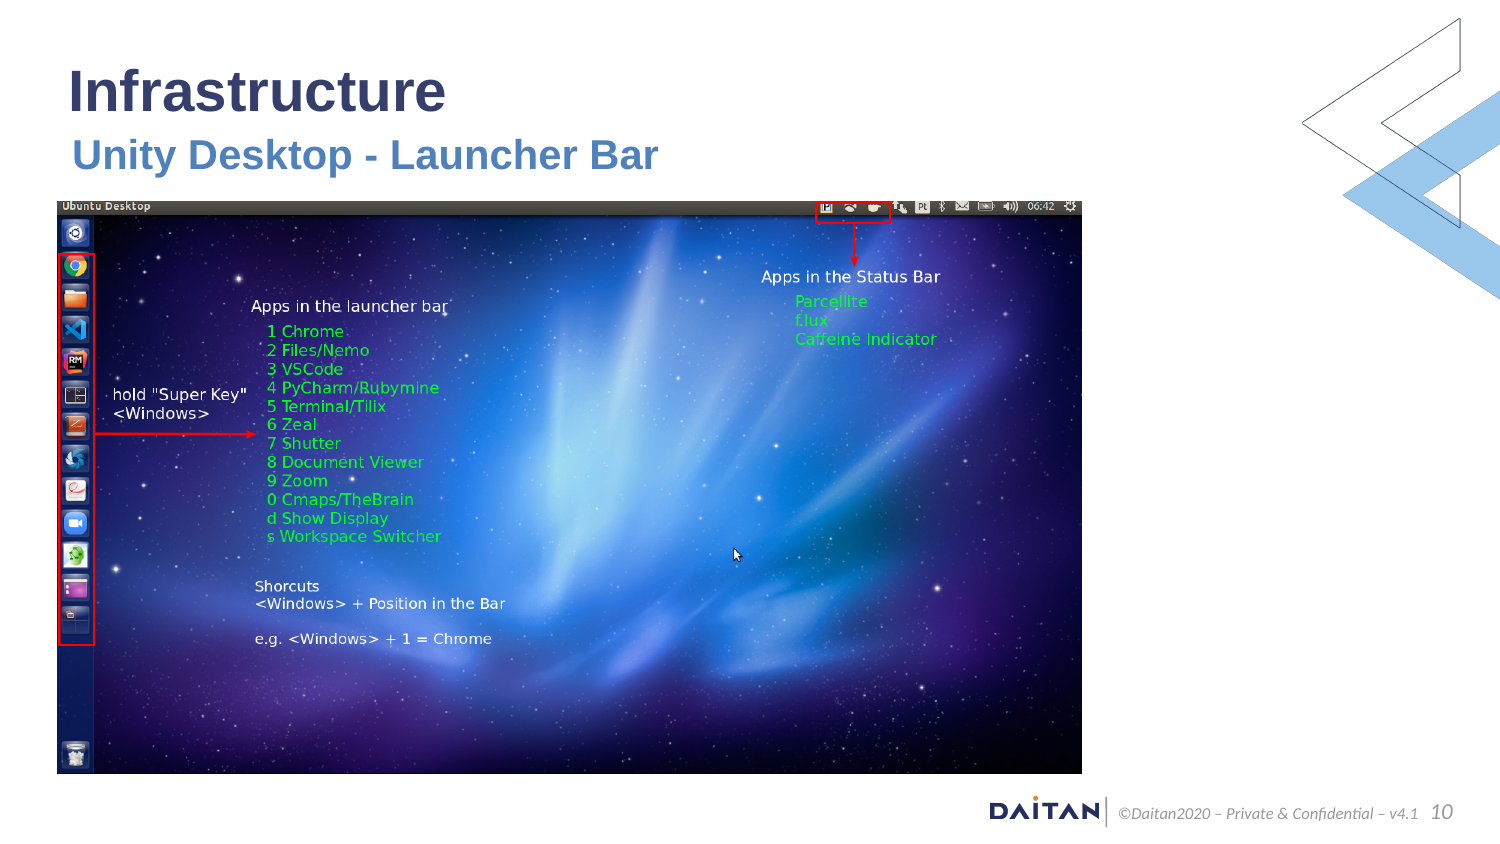

# Infrastructure
Unity Desktop - Launcher Bar